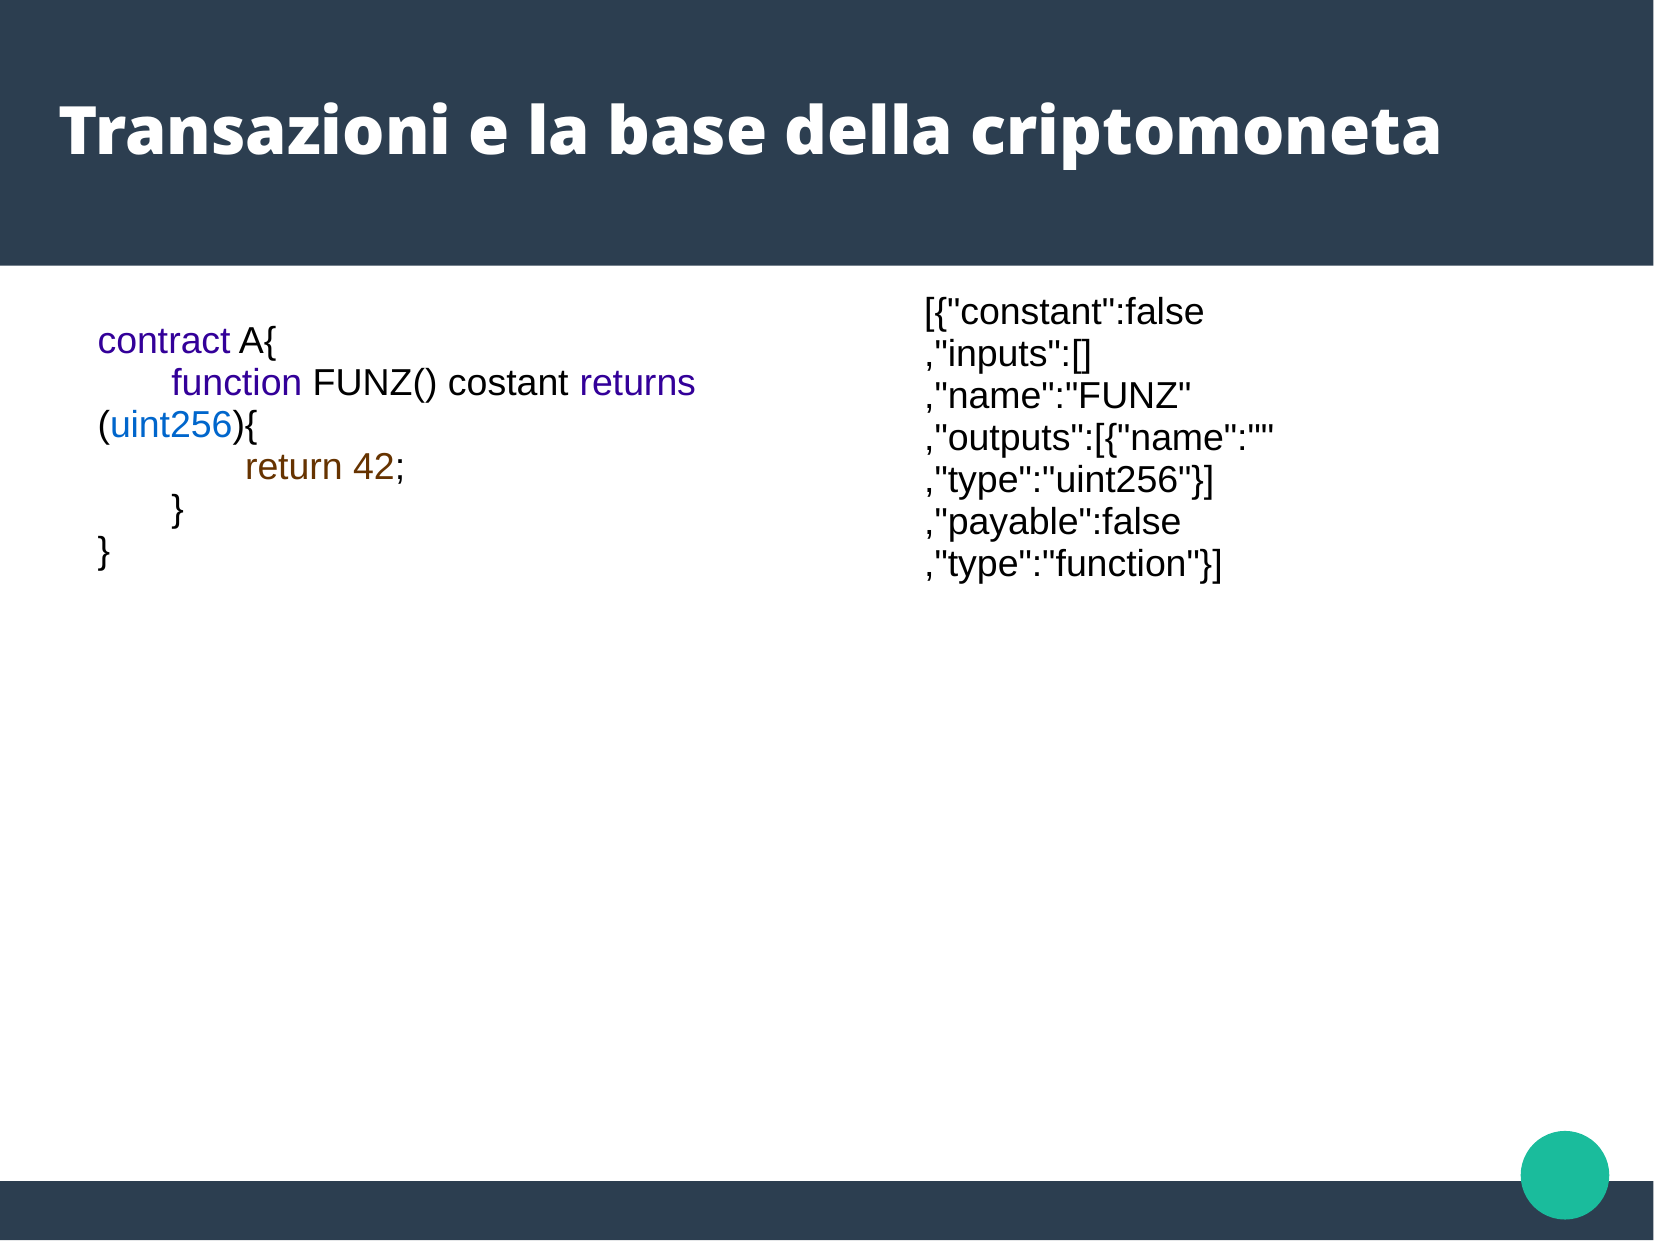

# Transazioni e la base della criptomoneta
[{"constant":false
,"inputs":[]
,"name":"FUNZ"
,"outputs":[{"name":""
,"type":"uint256"}]
,"payable":false
,"type":"function"}]
contract A{
	function FUNZ() costant returns (uint256){
		return 42;
	}
}